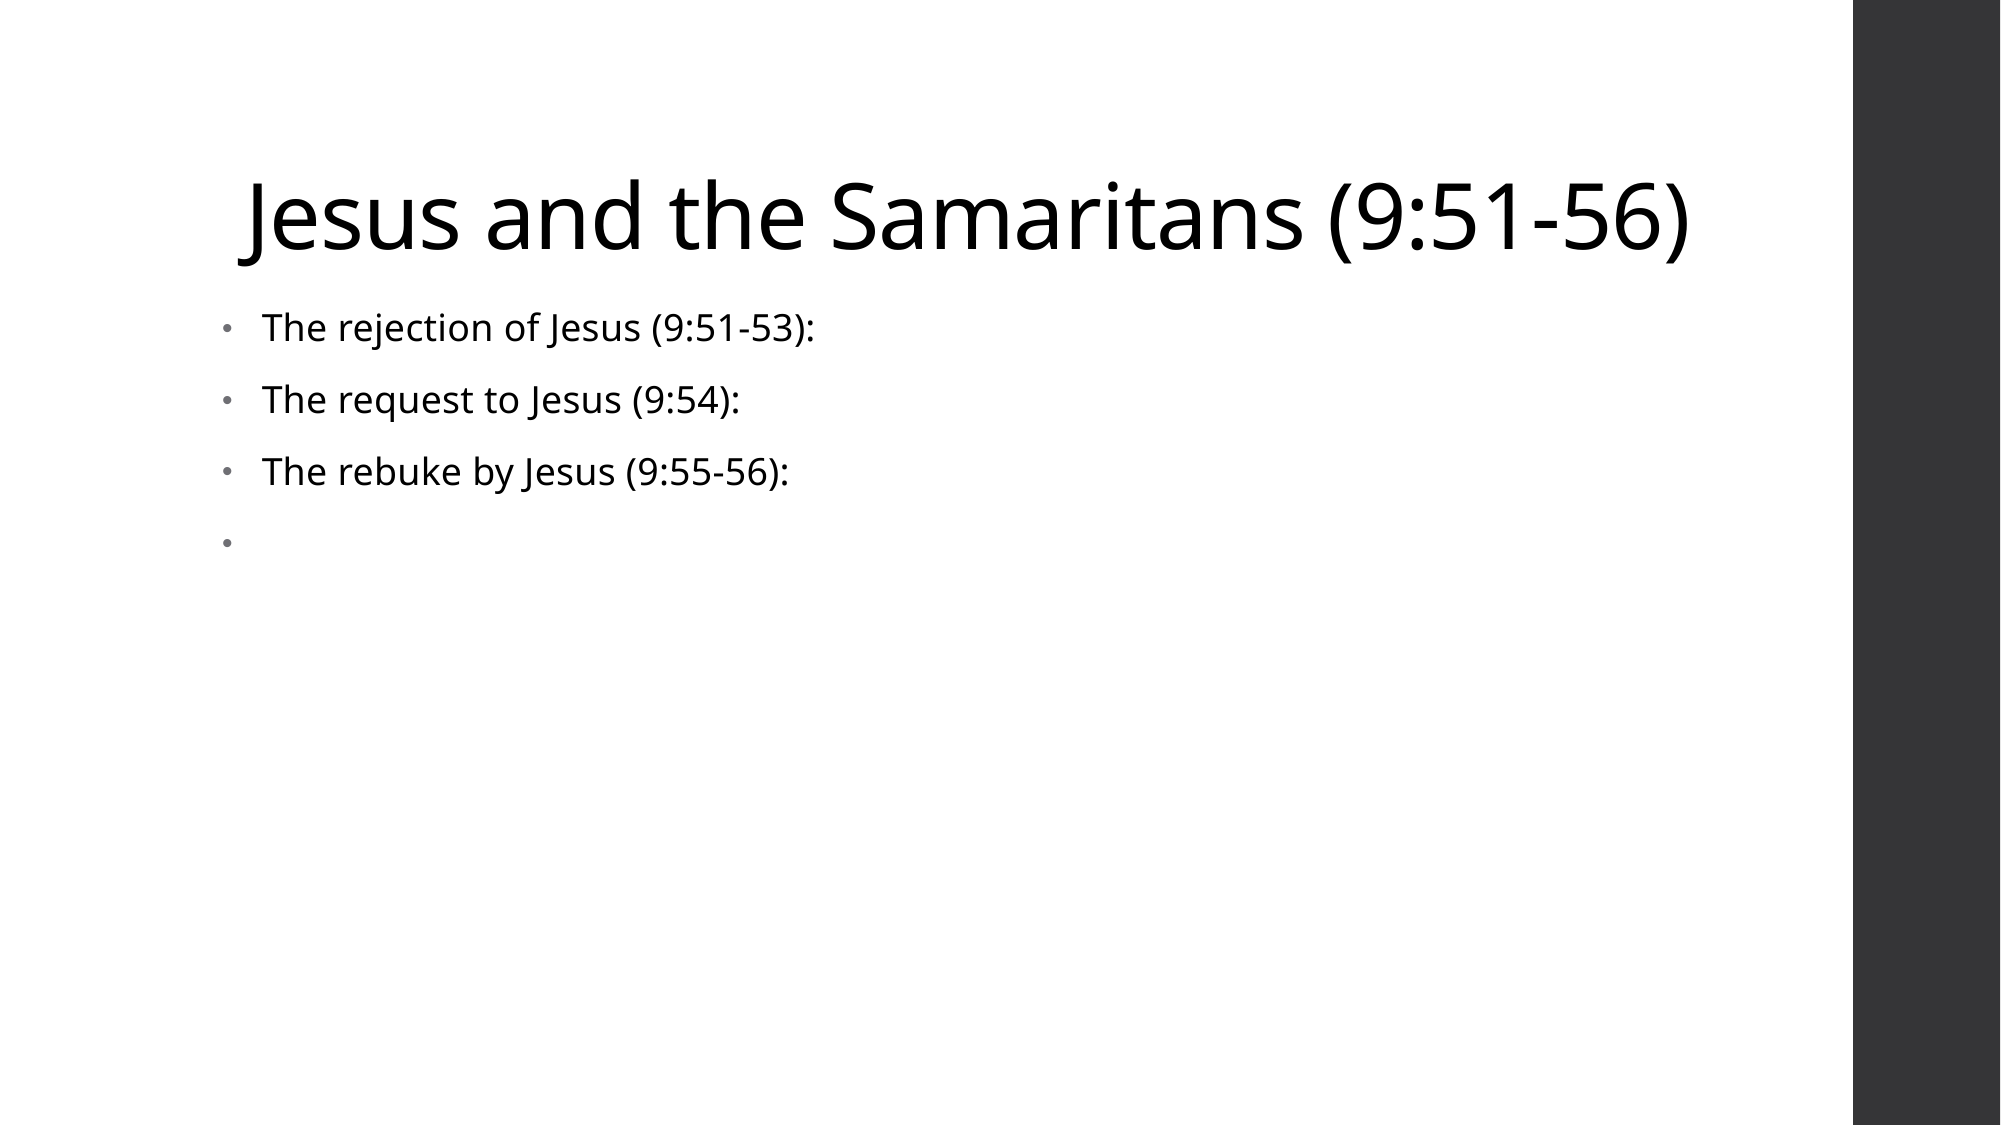

# Jesus and the Samaritans (9:51-56)
 The rejection of Jesus (9:51-53):
 The request to Jesus (9:54):
 The rebuke by Jesus (9:55-56):